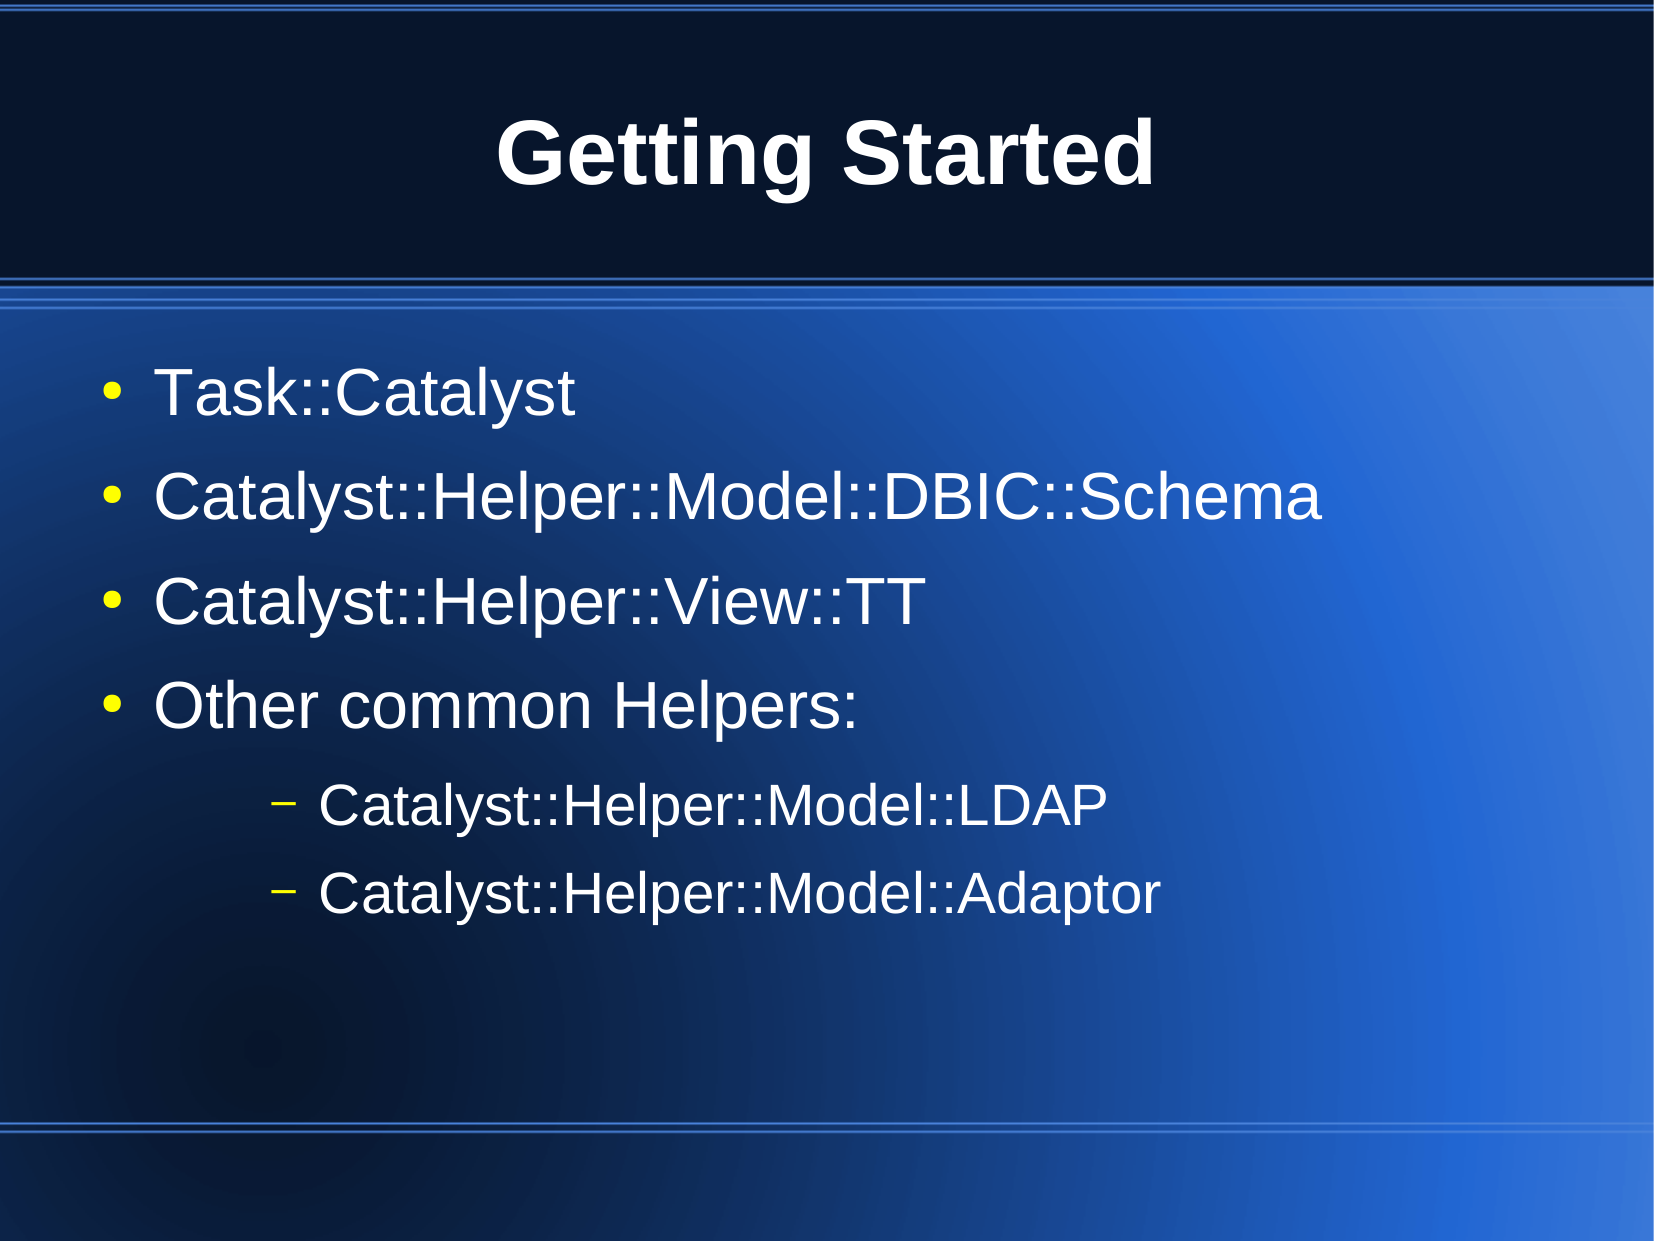

# Getting Started
Task::Catalyst
Catalyst::Helper::Model::DBIC::Schema
Catalyst::Helper::View::TT
Other common Helpers:
Catalyst::Helper::Model::LDAP
Catalyst::Helper::Model::Adaptor